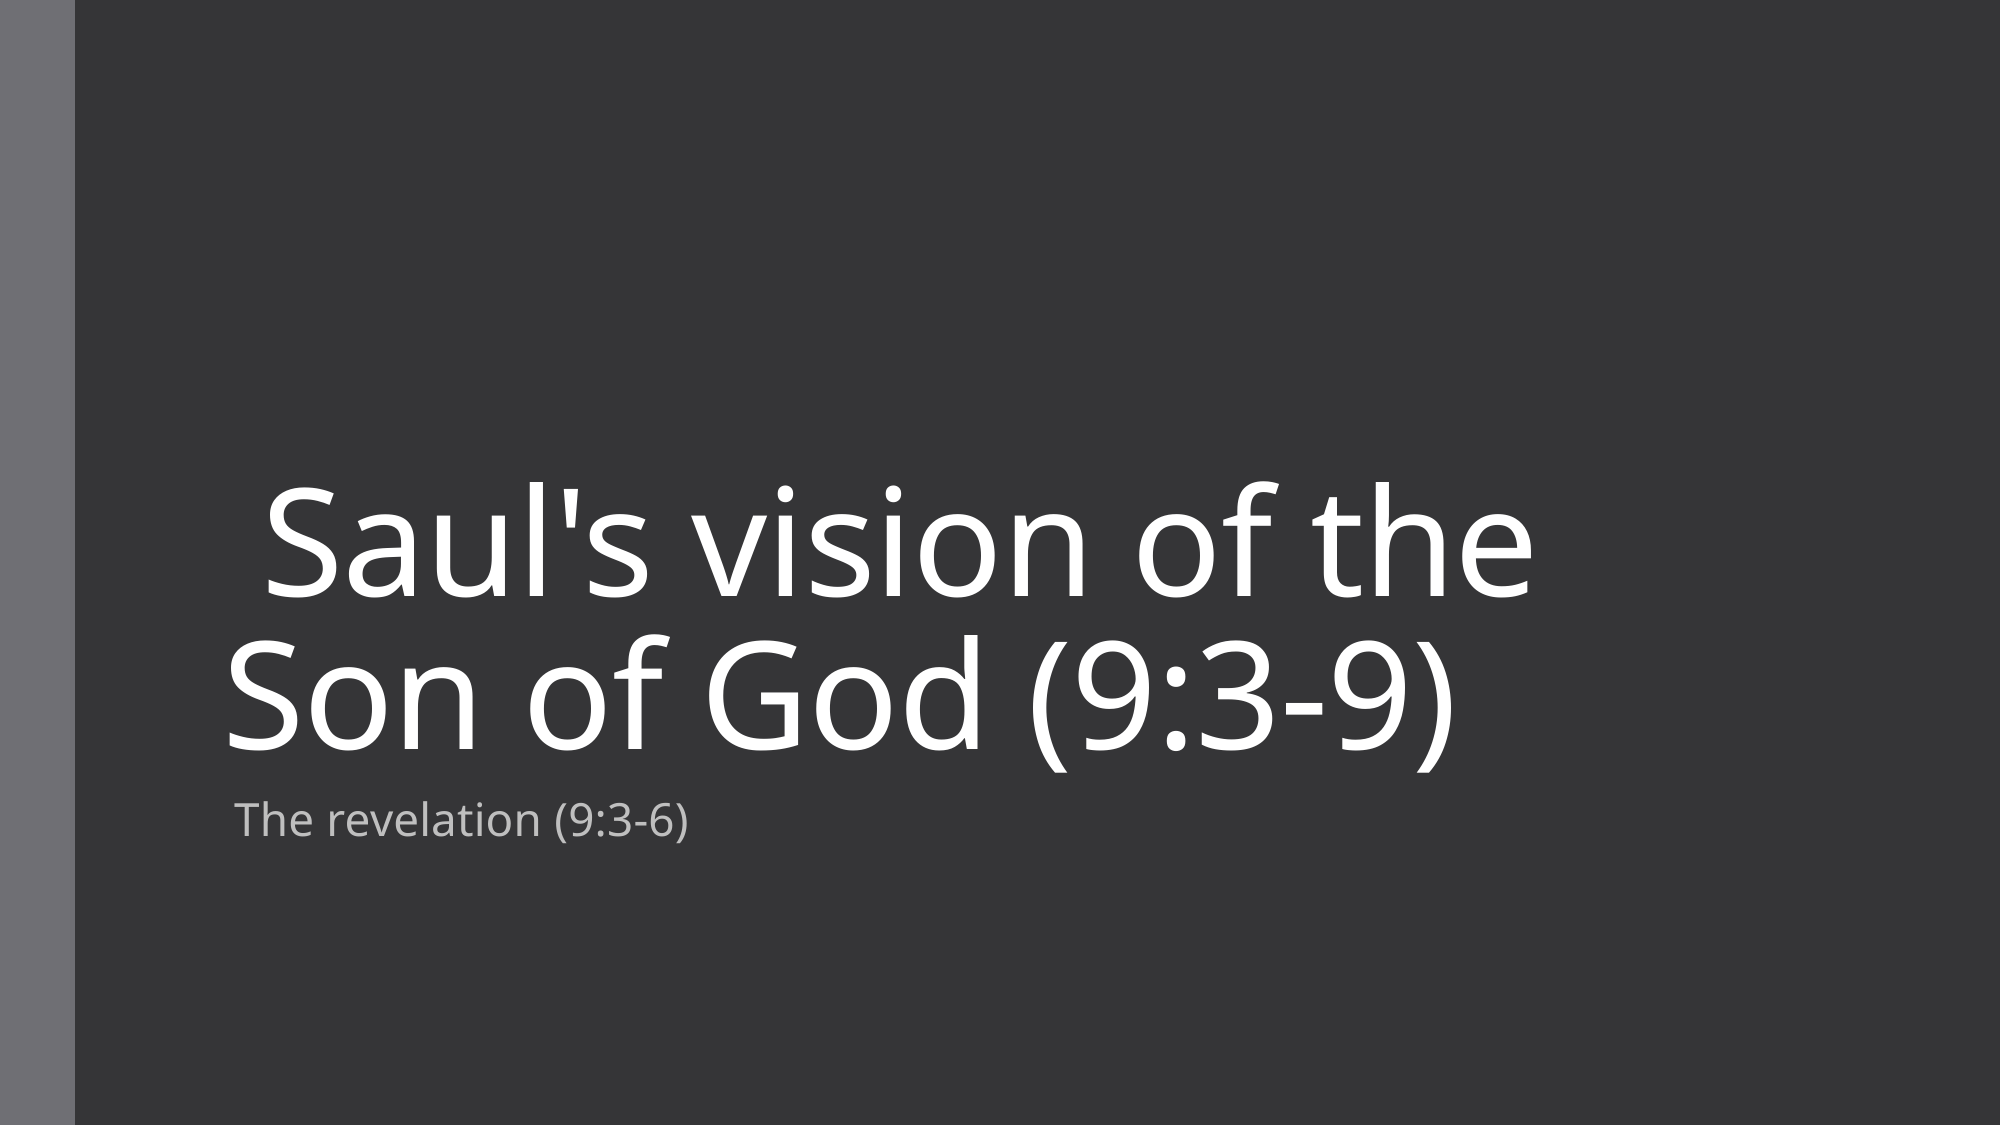

# Saul's vision of the Son of God (9:3-9)
 The revelation (9:3-6)